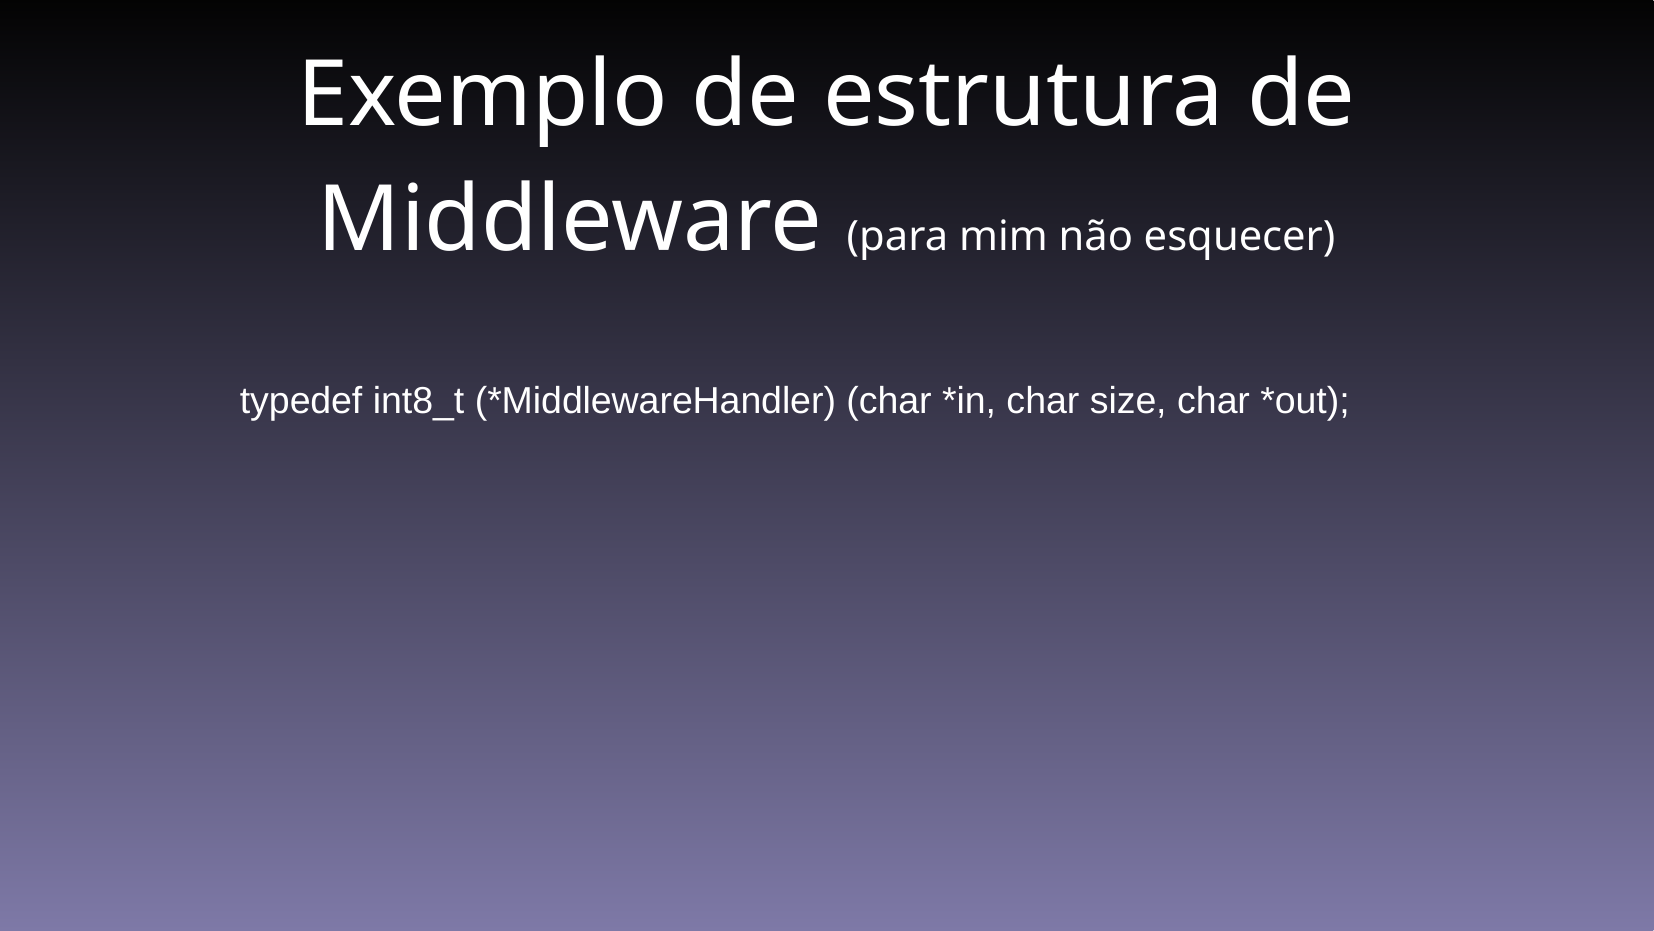

# Exemplo de estrutura de Middleware (para mim não esquecer)
typedef int8_t (*MiddlewareHandler) (char *in, char size, char *out);